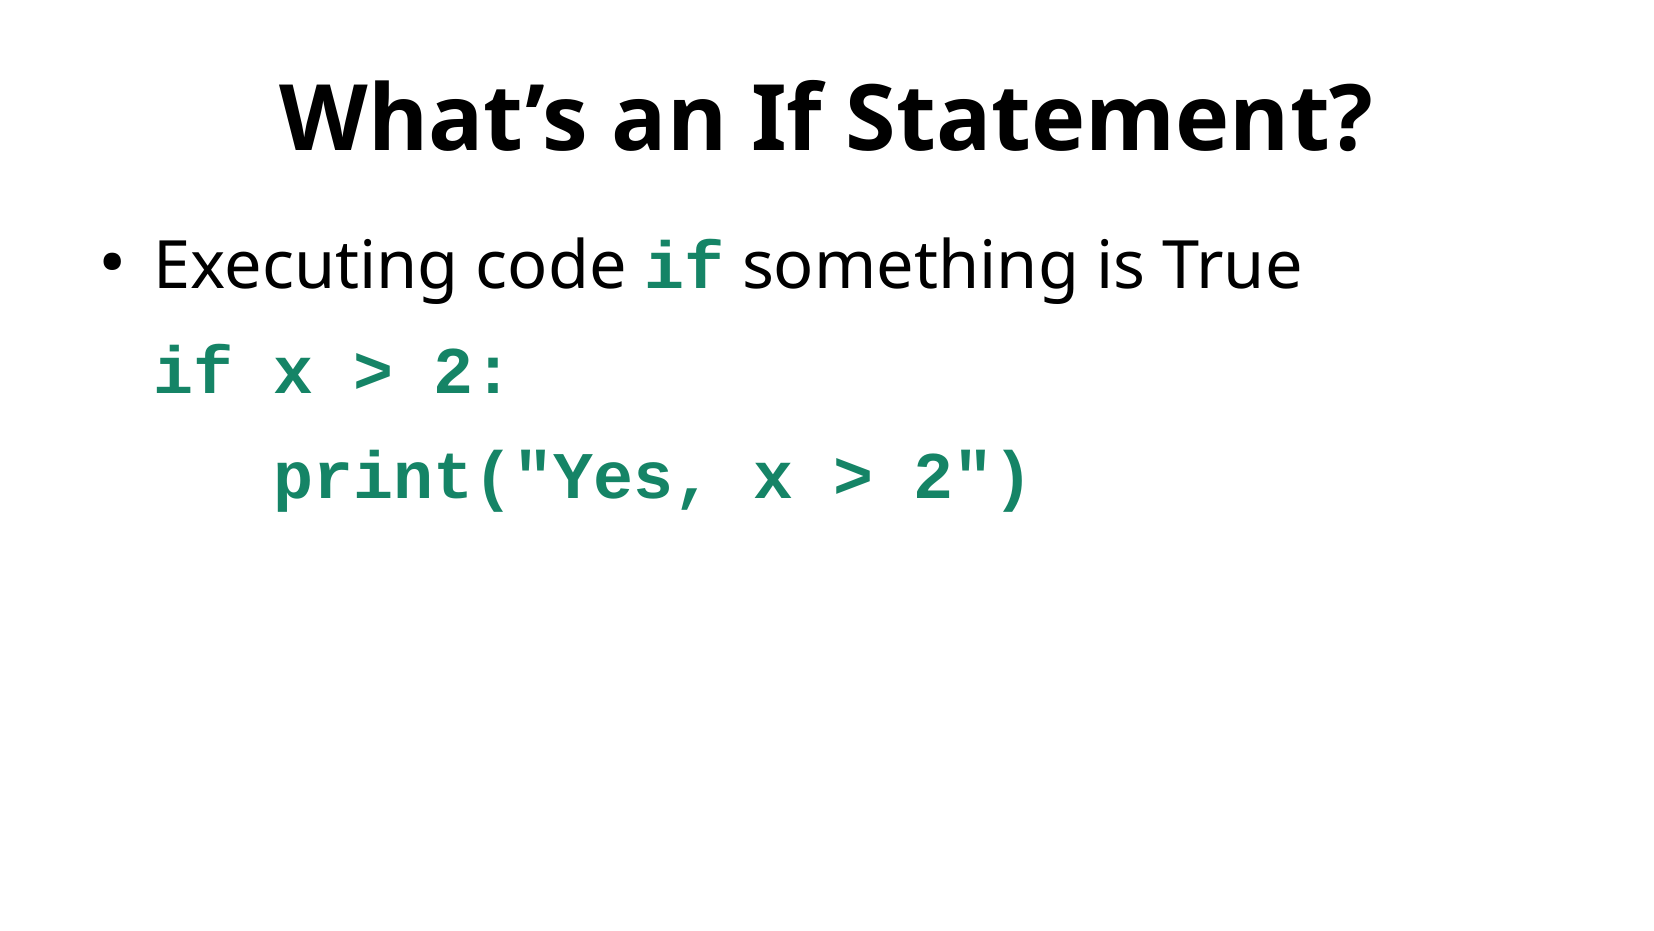

# What’s an If Statement?
Executing code if something is True
if x > 2:
 print("Yes, x > 2")